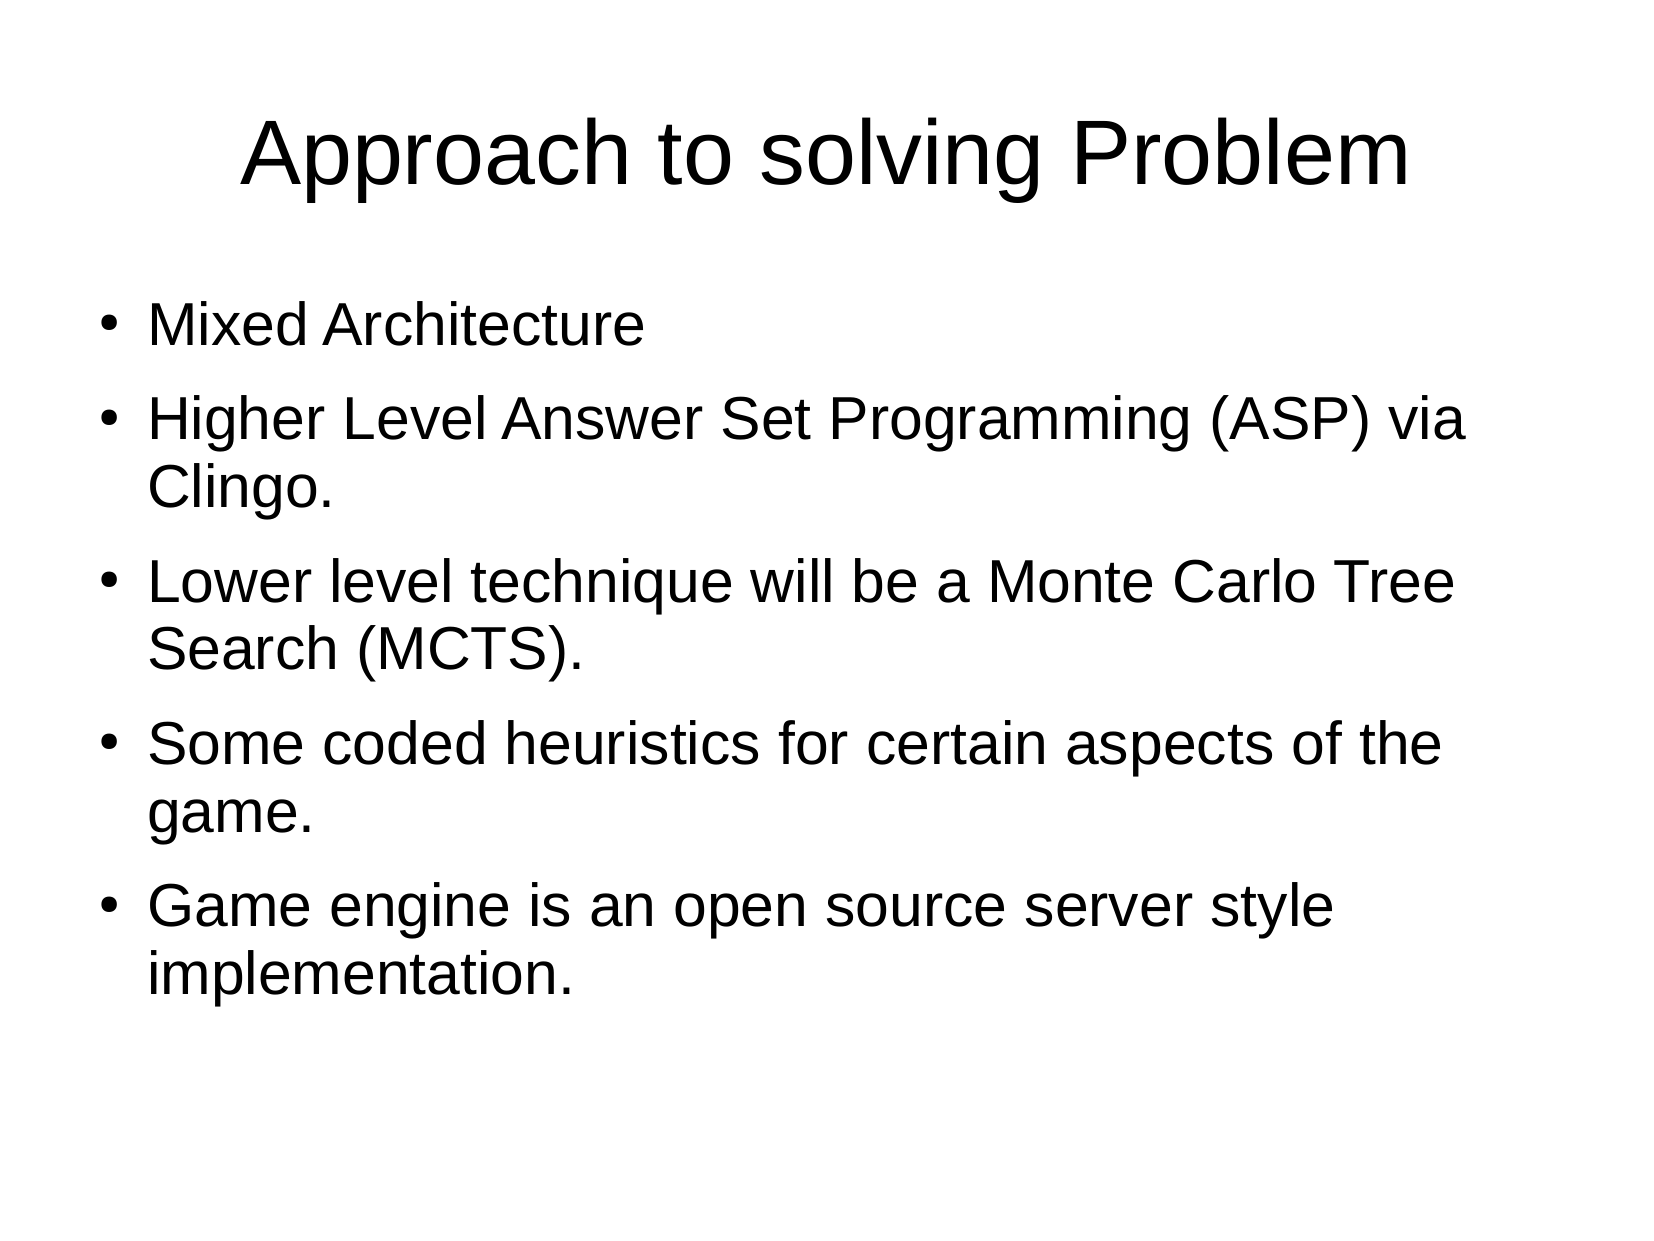

# Approach to solving Problem
Mixed Architecture
Higher Level Answer Set Programming (ASP) via Clingo.
Lower level technique will be a Monte Carlo Tree Search (MCTS).
Some coded heuristics for certain aspects of the game.
Game engine is an open source server style implementation.